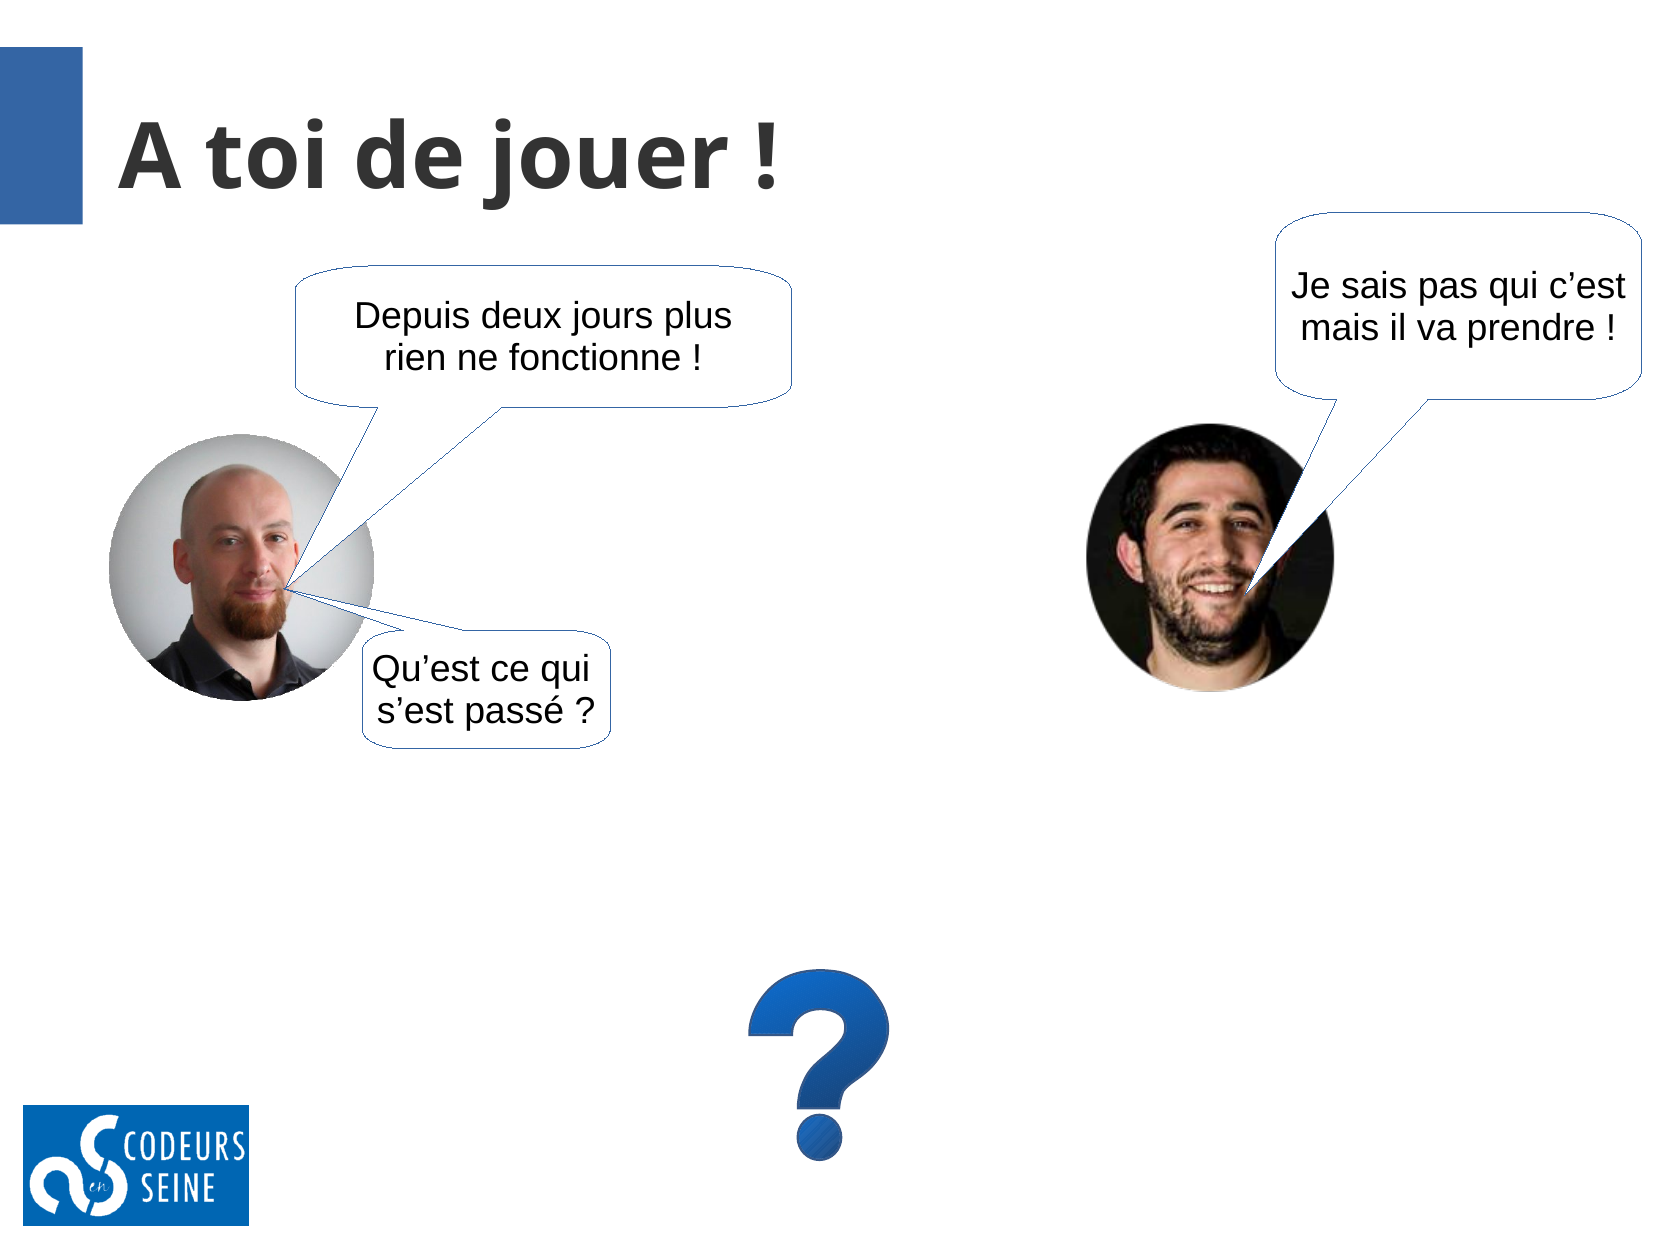

# A toi de jouer !
Je sais pas qui c’est
mais il va prendre !
Depuis deux jours plus
rien ne fonctionne !
Qu’est ce qui
s’est passé ?